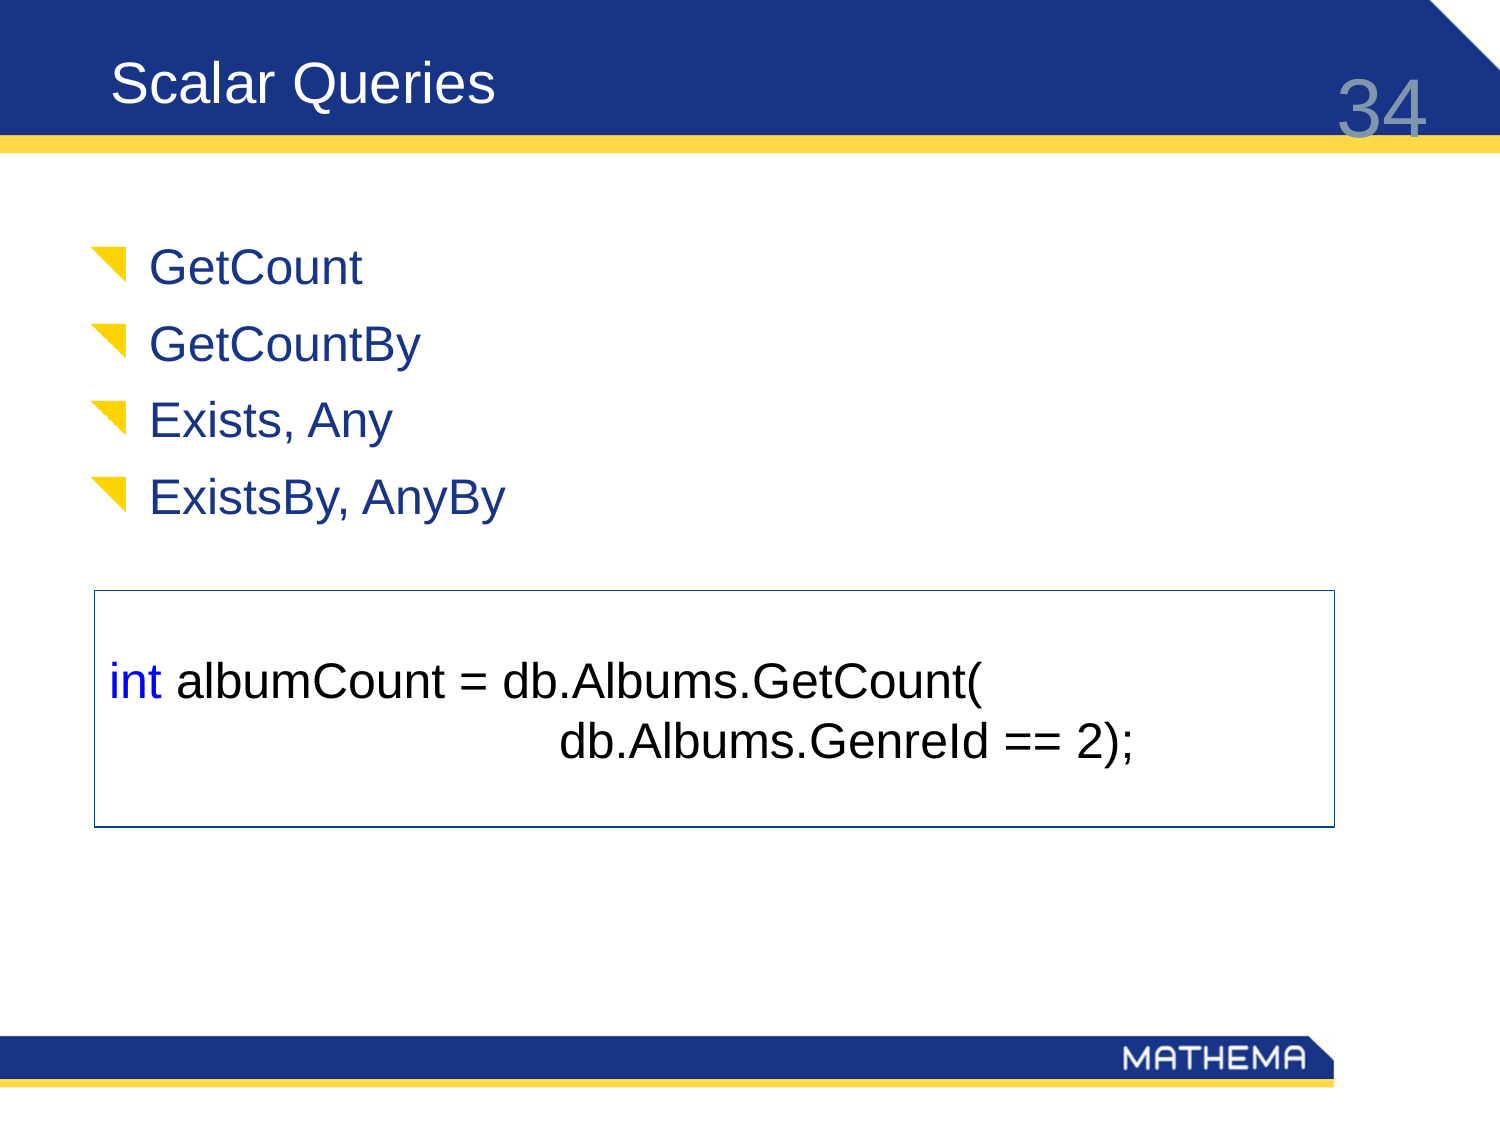

# Scalar Queries
34
GetCount
GetCountBy
Exists, Any
ExistsBy, AnyBy
int albumCount = db.Albums.GetCount(
			db.Albums.GenreId == 2);